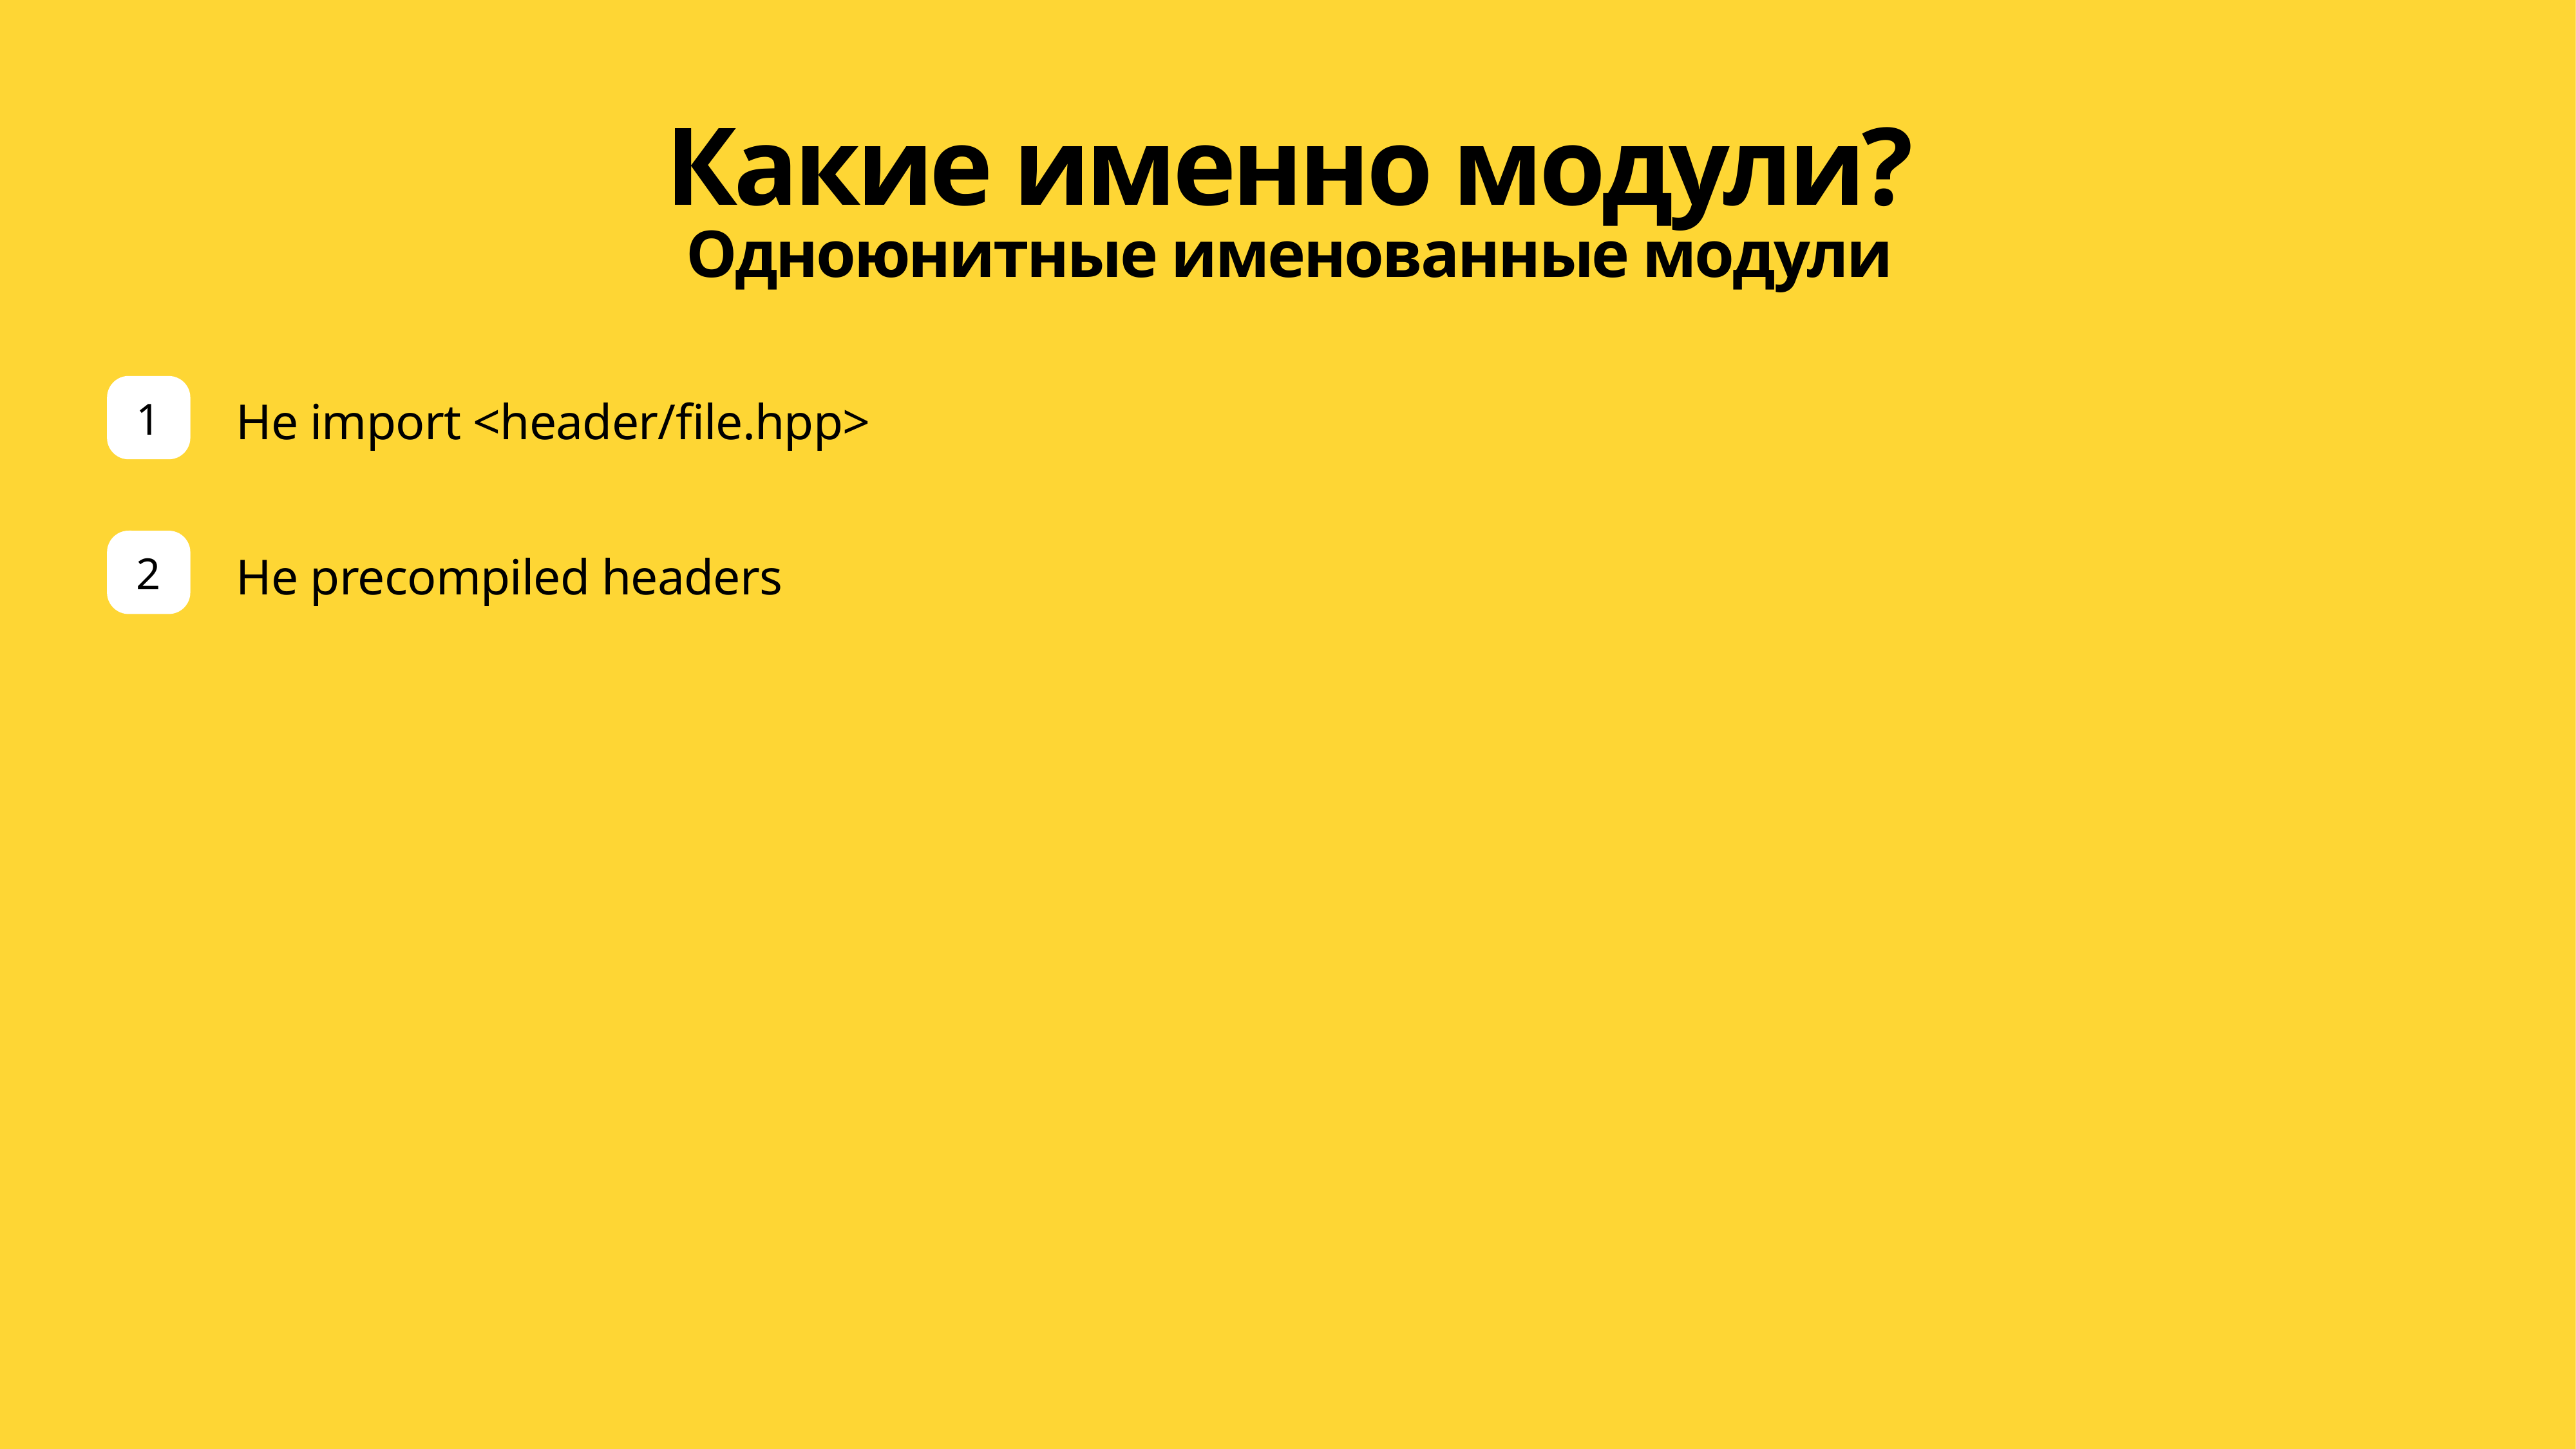

Какие именно модули?
# Одноюнитные именованные модули
1
Не import <header/file.hpp>
2
Не precompiled headers